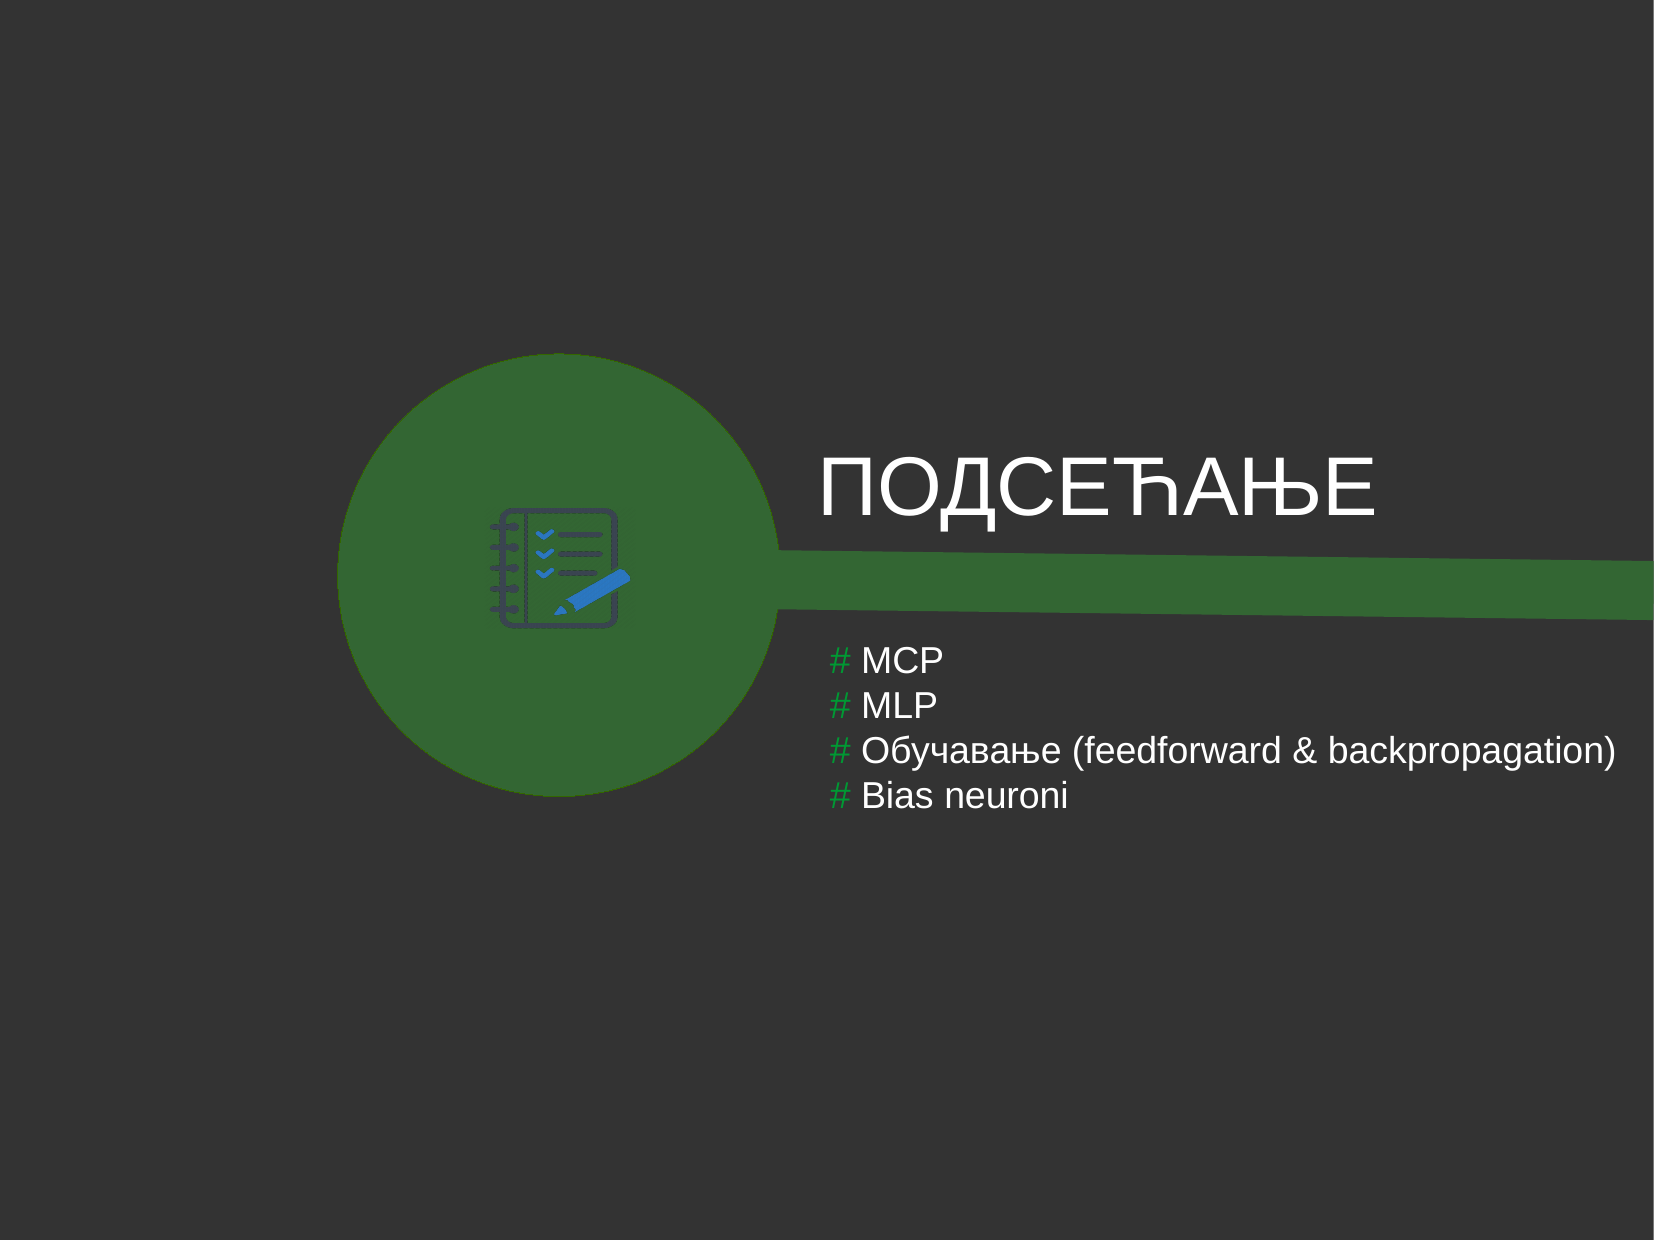

ПОДСЕЋАЊЕ
# MCP
# MLP
# Обучавање (feedforward & backpropagation)
# Bias neuroni